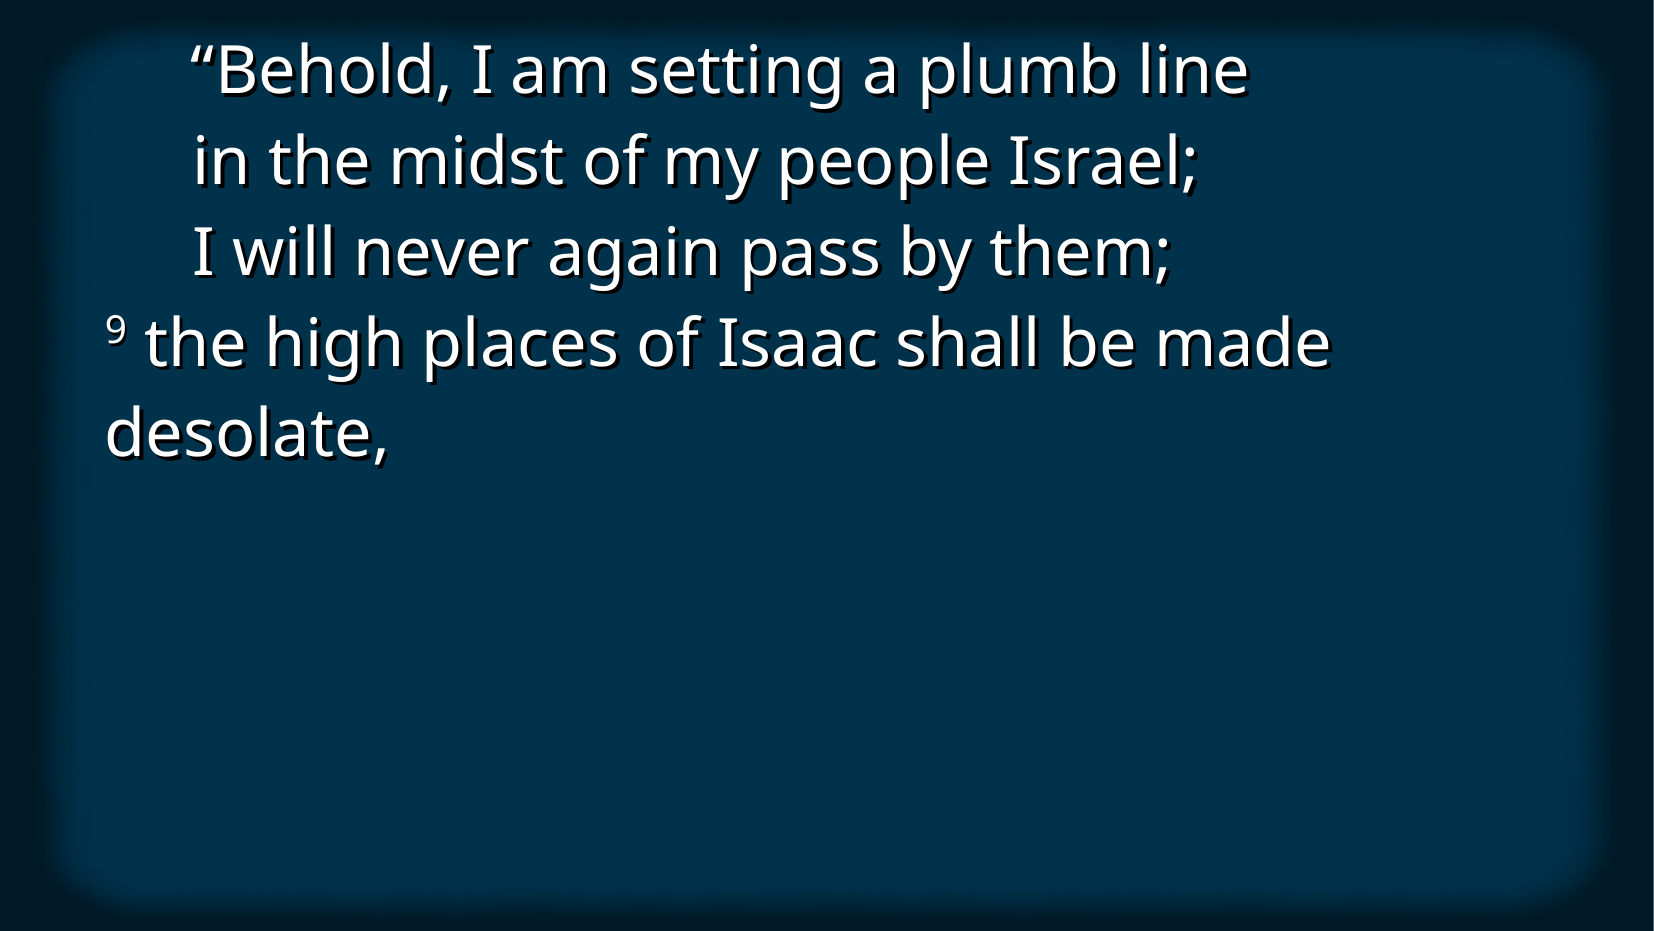

“Behold, I am setting a plumb line
 in the midst of my people Israel;
 I will never again pass by them;
9 the high places of Isaac shall be made desolate,